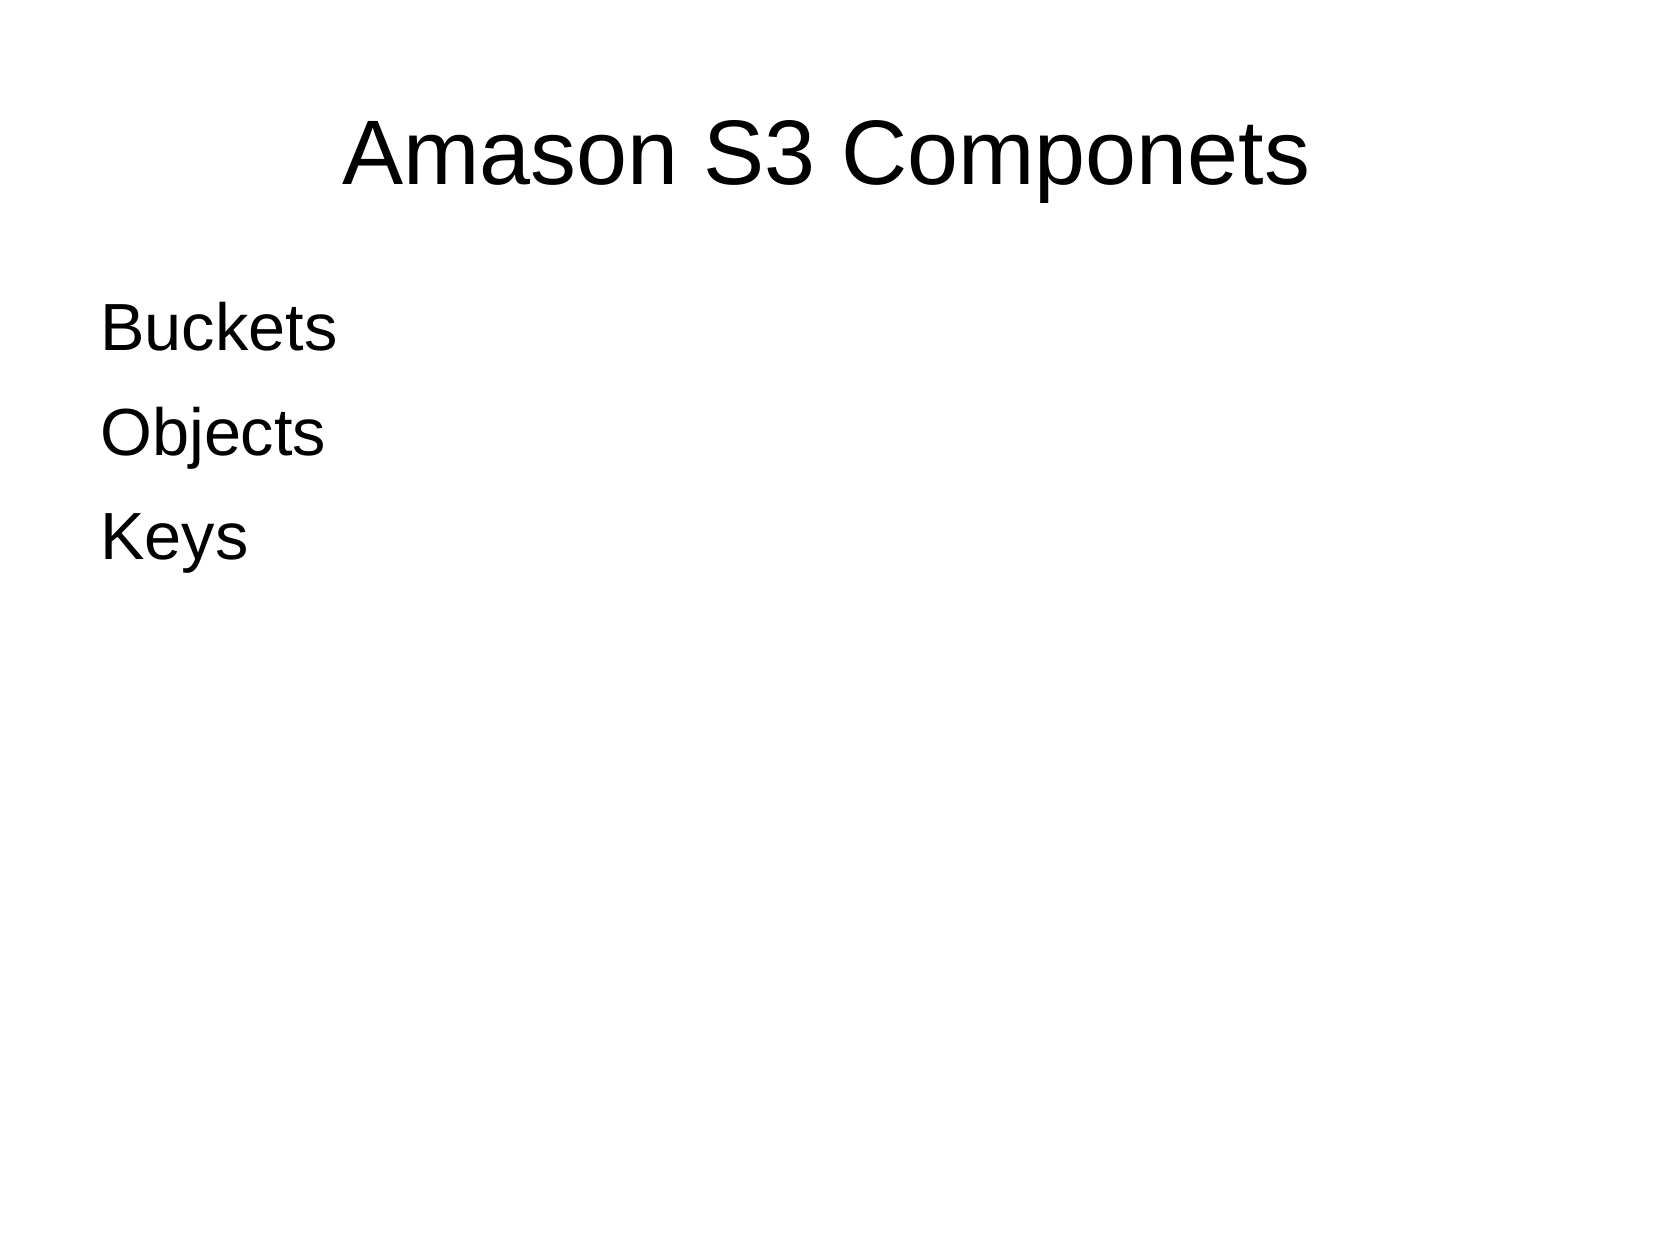

# Amason S3 Componets
Buckets
Objects
Keys